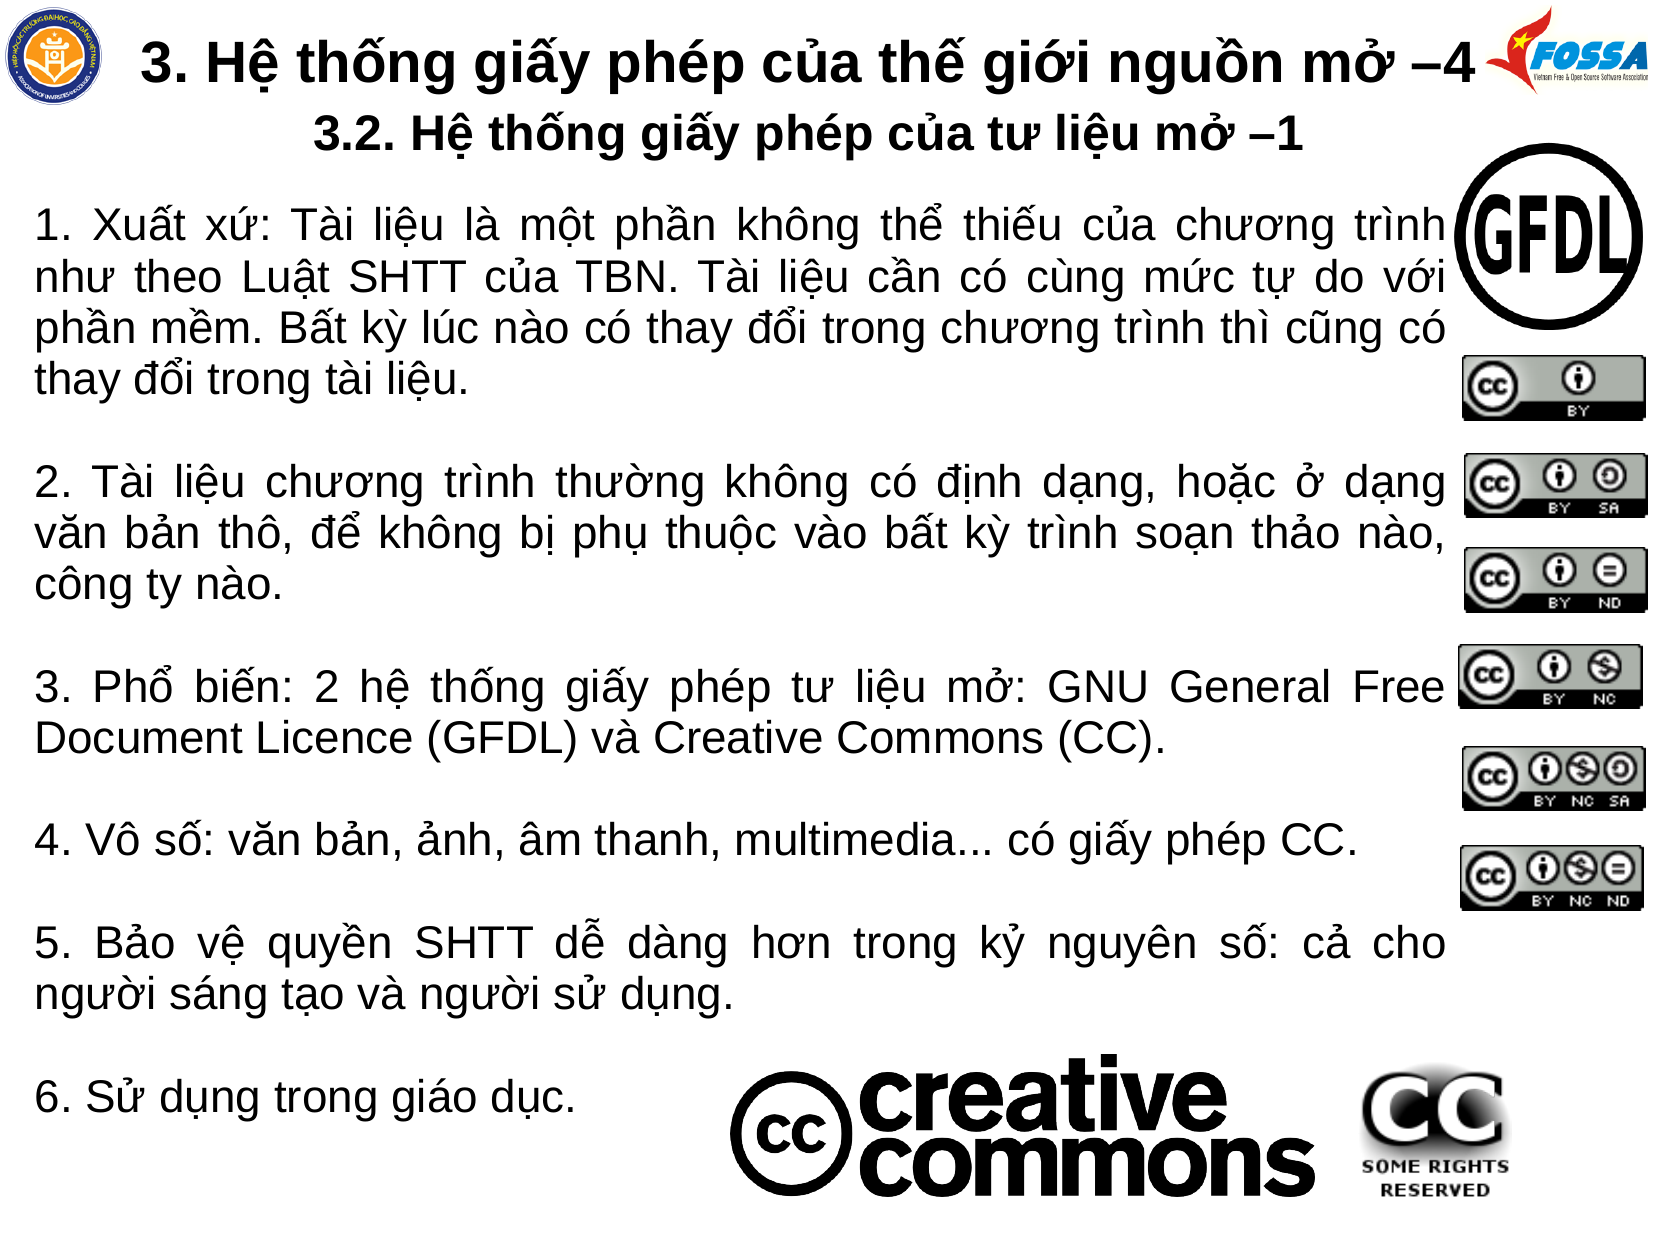

# 3. Hệ thống giấy phép của thế giới nguồn mở –4 3.2. Hệ thống giấy phép của tư liệu mở –1
1. Xuất xứ: Tài liệu là một phần không thể thiếu của chương trình như theo Luật SHTT của TBN. Tài liệu cần có cùng mức tự do với phần mềm. Bất kỳ lúc nào có thay đổi trong chương trình thì cũng có thay đổi trong tài liệu.
2. Tài liệu chương trình thường không có định dạng, hoặc ở dạng văn bản thô, để không bị phụ thuộc vào bất kỳ trình soạn thảo nào, công ty nào.
3. Phổ biến: 2 hệ thống giấy phép tư liệu mở: GNU General Free Document Licence (GFDL) và Creative Commons (CC).
4. Vô số: văn bản, ảnh, âm thanh, multimedia... có giấy phép CC.
5. Bảo vệ quyền SHTT dễ dàng hơn trong kỷ nguyên số: cả cho người sáng tạo và người sử dụng.
6. Sử dụng trong giáo dục.